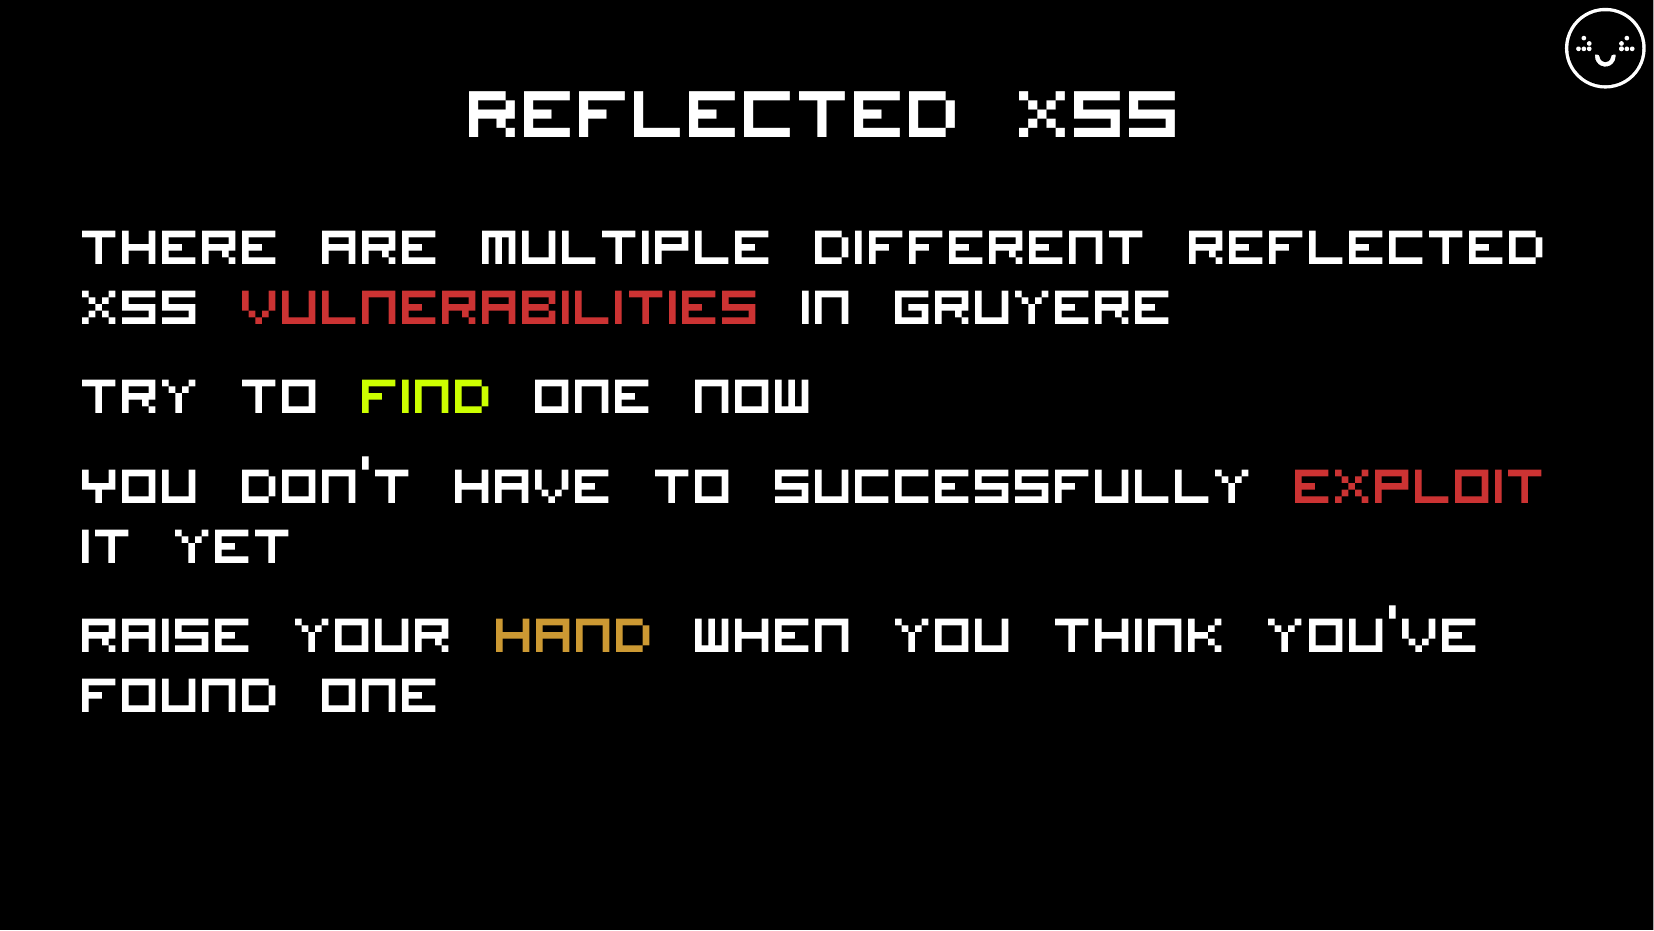

# Reflected xss
There are multiple different reflected xss vulnerabilities in gruyere
Try to find one now
You don’t have to successfully exploit it yet
raise your hand when you think you’ve found one